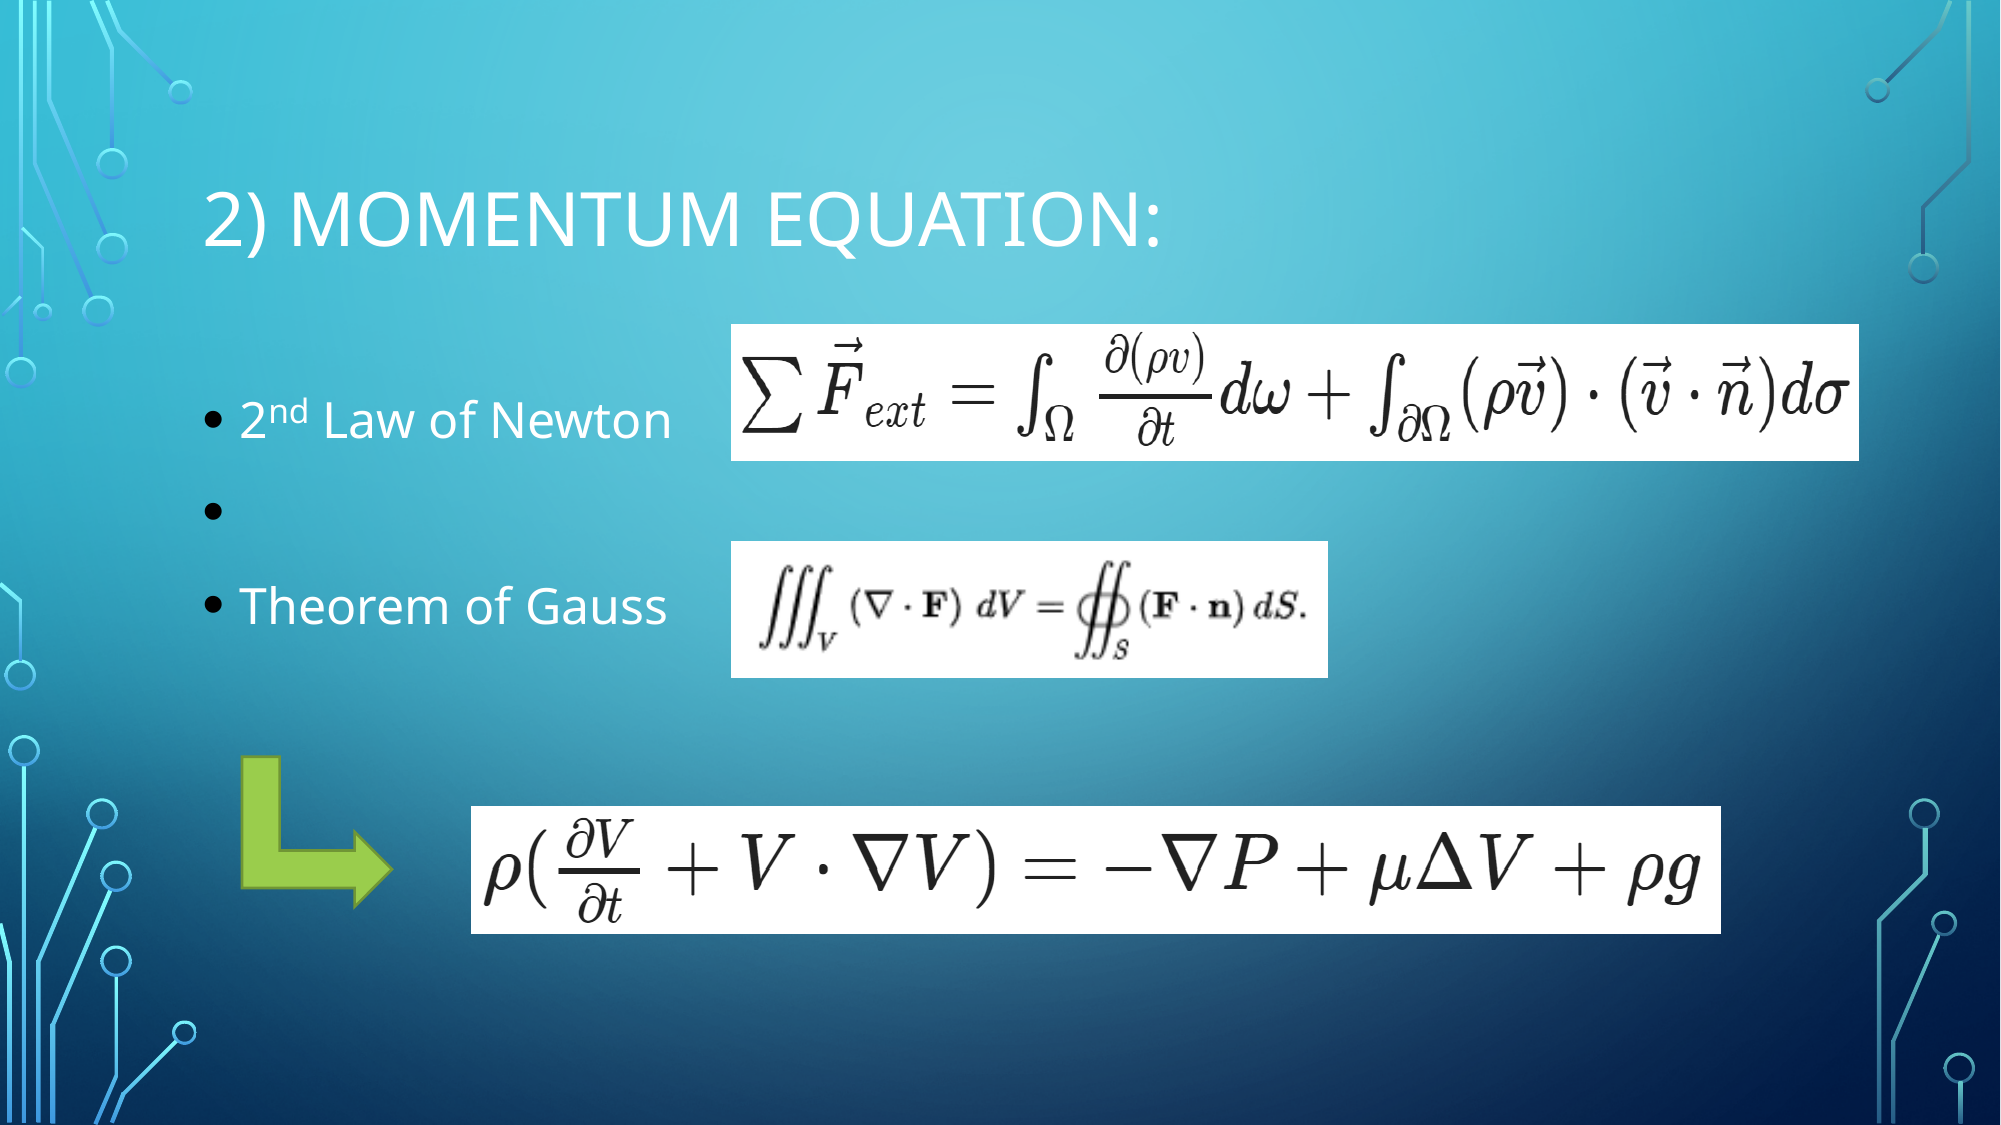

# 2) Momentum equation:
2nd Law of Newton
Theorem of Gauss